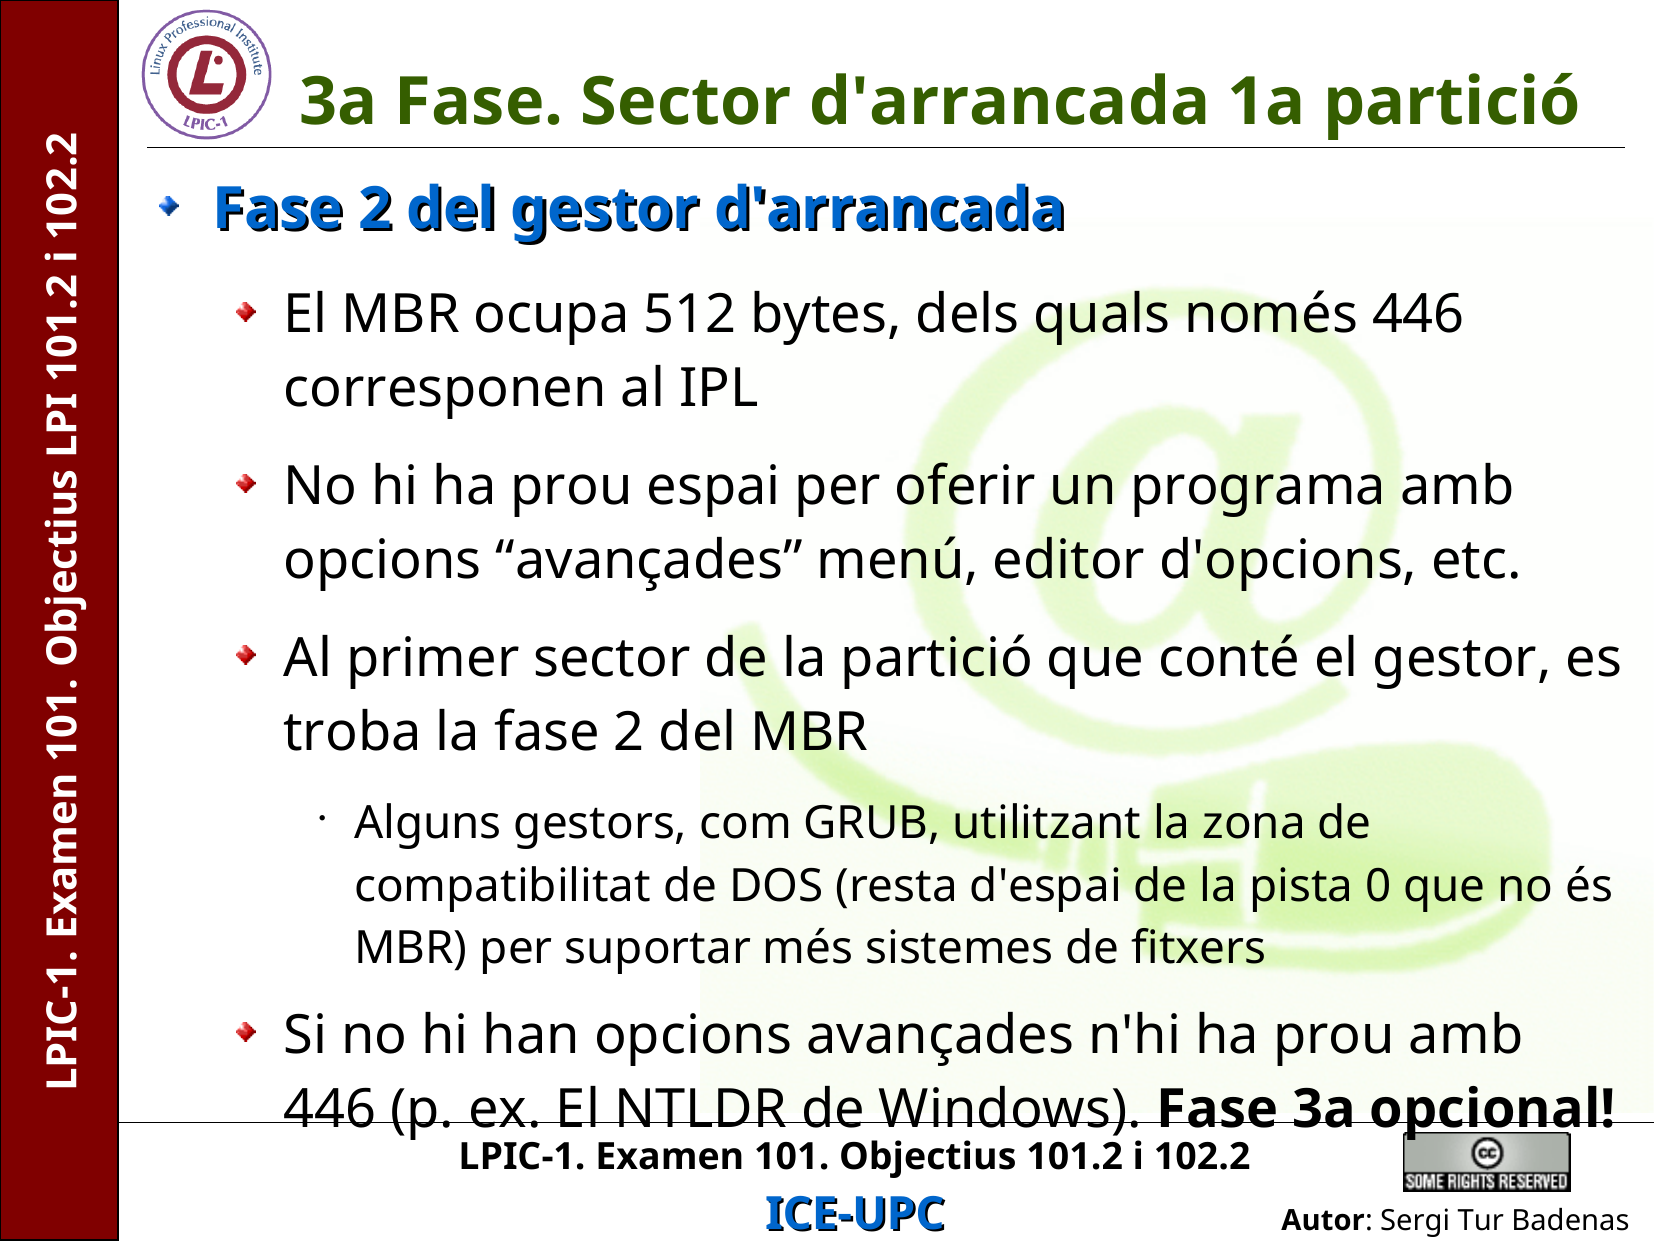

# 3a Fase. Sector d'arrancada 1a partició
Fase 2 del gestor d'arrancada
El MBR ocupa 512 bytes, dels quals només 446 corresponen al IPL
No hi ha prou espai per oferir un programa amb opcions “avançades” menú, editor d'opcions, etc.
Al primer sector de la partició que conté el gestor, es troba la fase 2 del MBR
Alguns gestors, com GRUB, utilitzant la zona de compatibilitat de DOS (resta d'espai de la pista 0 que no és MBR) per suportar més sistemes de fitxers
Si no hi han opcions avançades n'hi ha prou amb 446 (p. ex. El NTLDR de Windows). Fase 3a opcional!